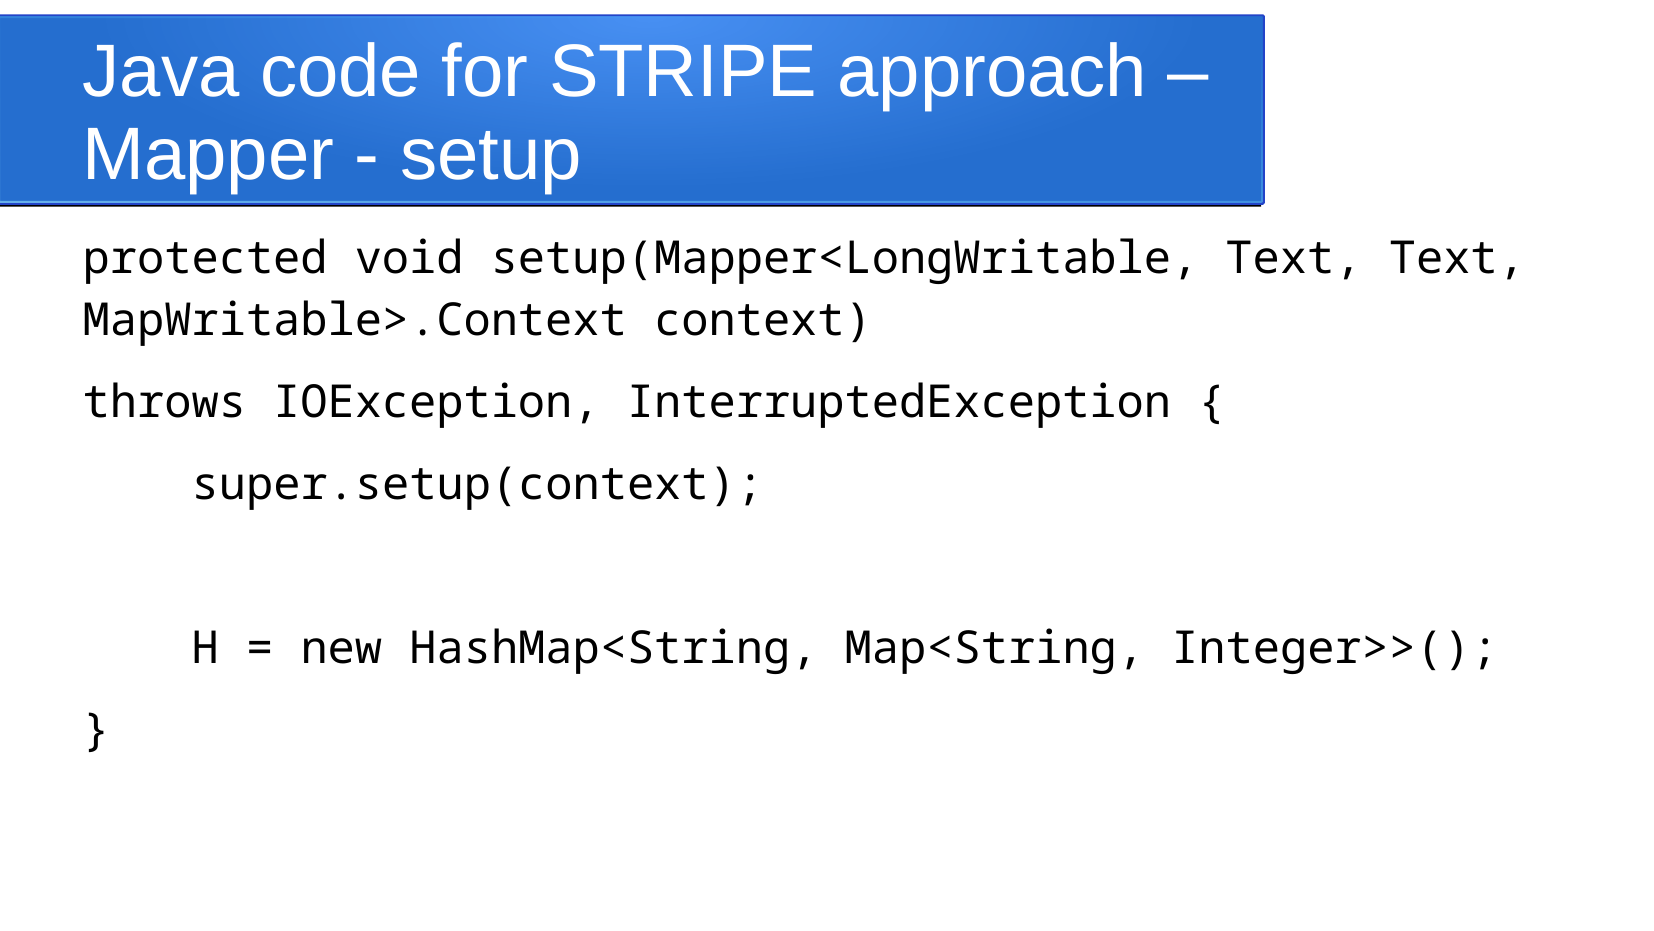

# Java code for STRIPE approach – Mapper - setup
protected void setup(Mapper<LongWritable, Text, Text, MapWritable>.Context context)
throws IOException, InterruptedException {
 super.setup(context);
 H = new HashMap<String, Map<String, Integer>>();
}